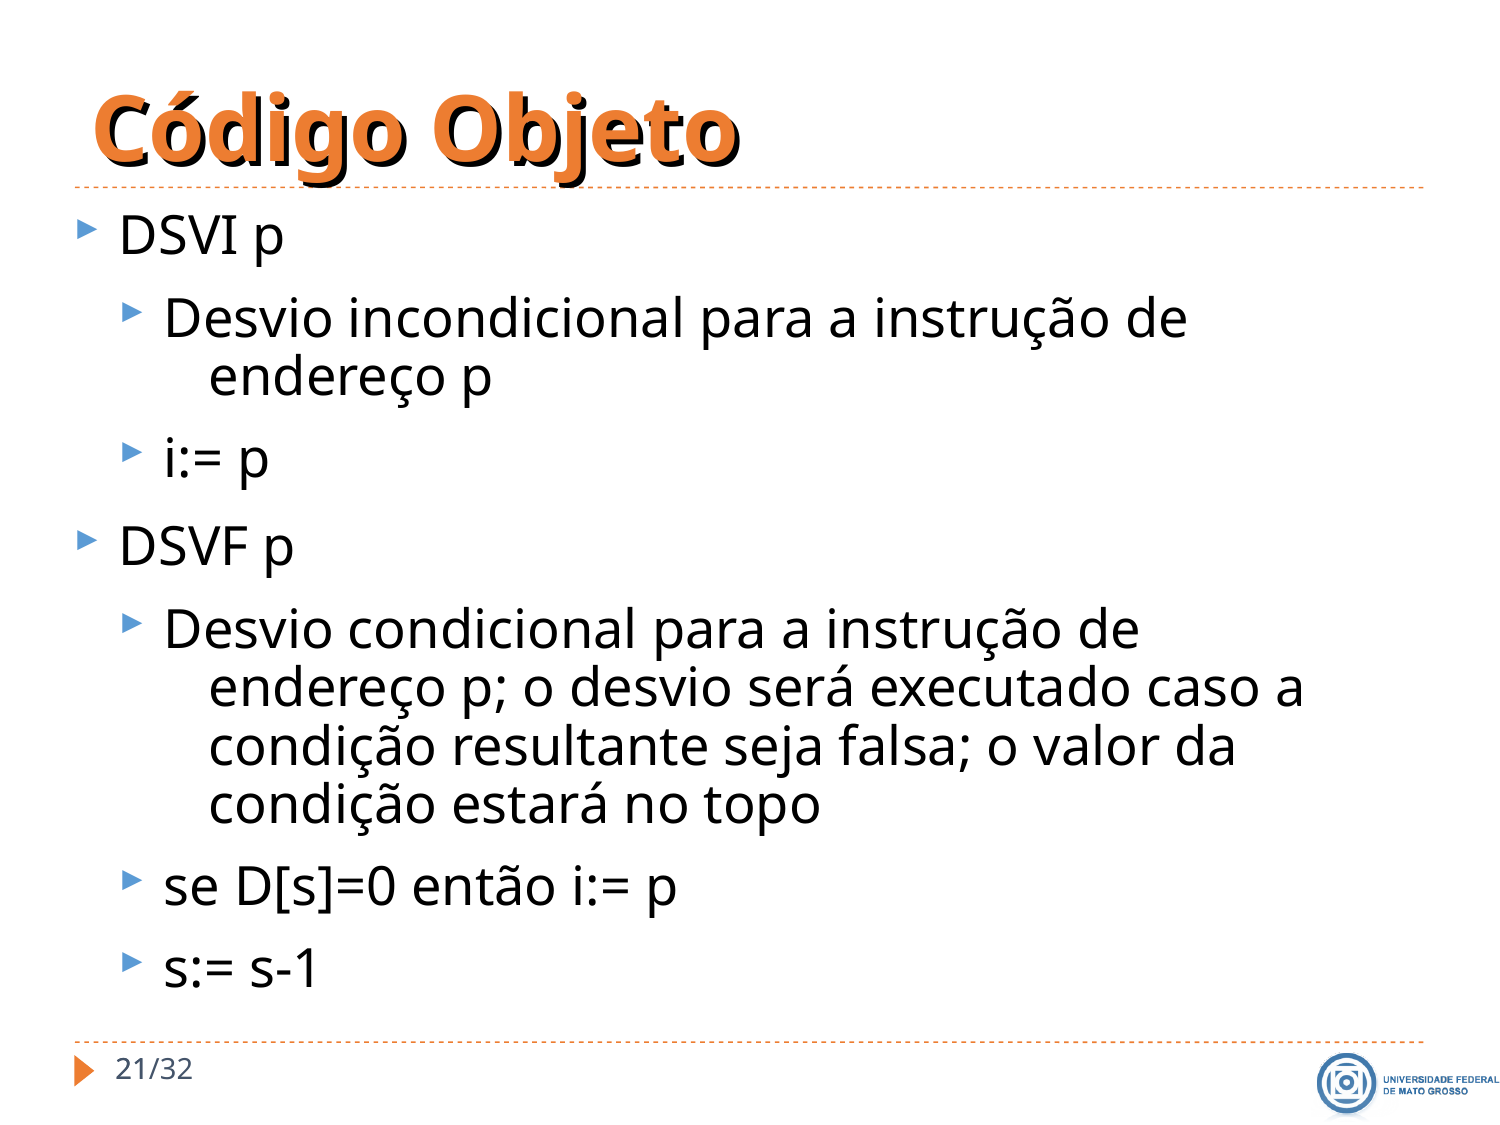

# Código Objeto
DSVI p
Desvio incondicional para a instrução de endereço p
i:= p
DSVF p
Desvio condicional para a instrução de endereço p; o desvio será executado caso a condição resultante seja falsa; o valor da condição estará no topo
se D[s]=0 então i:= p
s:= s-1
21